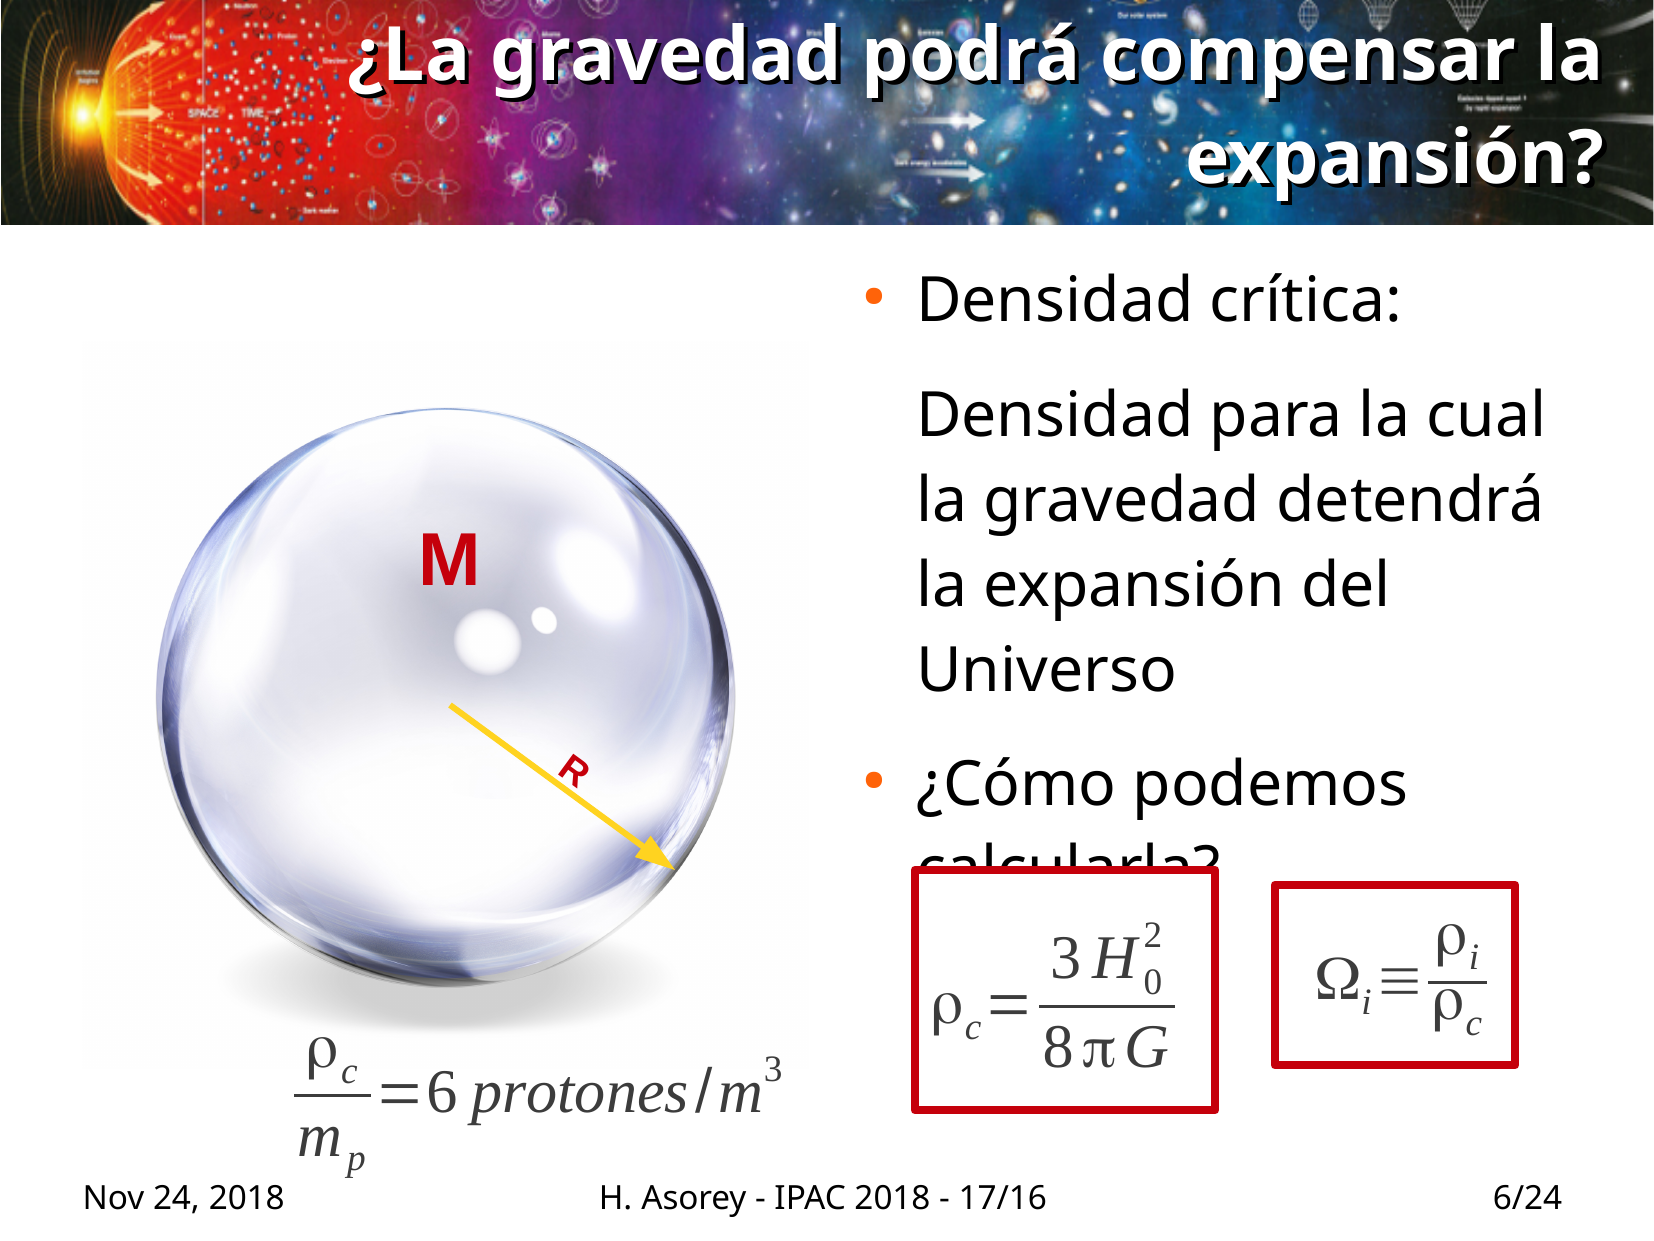

¿La gravedad podrá compensar la expansión?
# Densidad crítica:
Densidad para la cual la gravedad detendrá la expansión del Universo
¿Cómo podemos calcularla?
M
R
Nov 24, 2018
H. Asorey - IPAC 2018 - 17/16
6